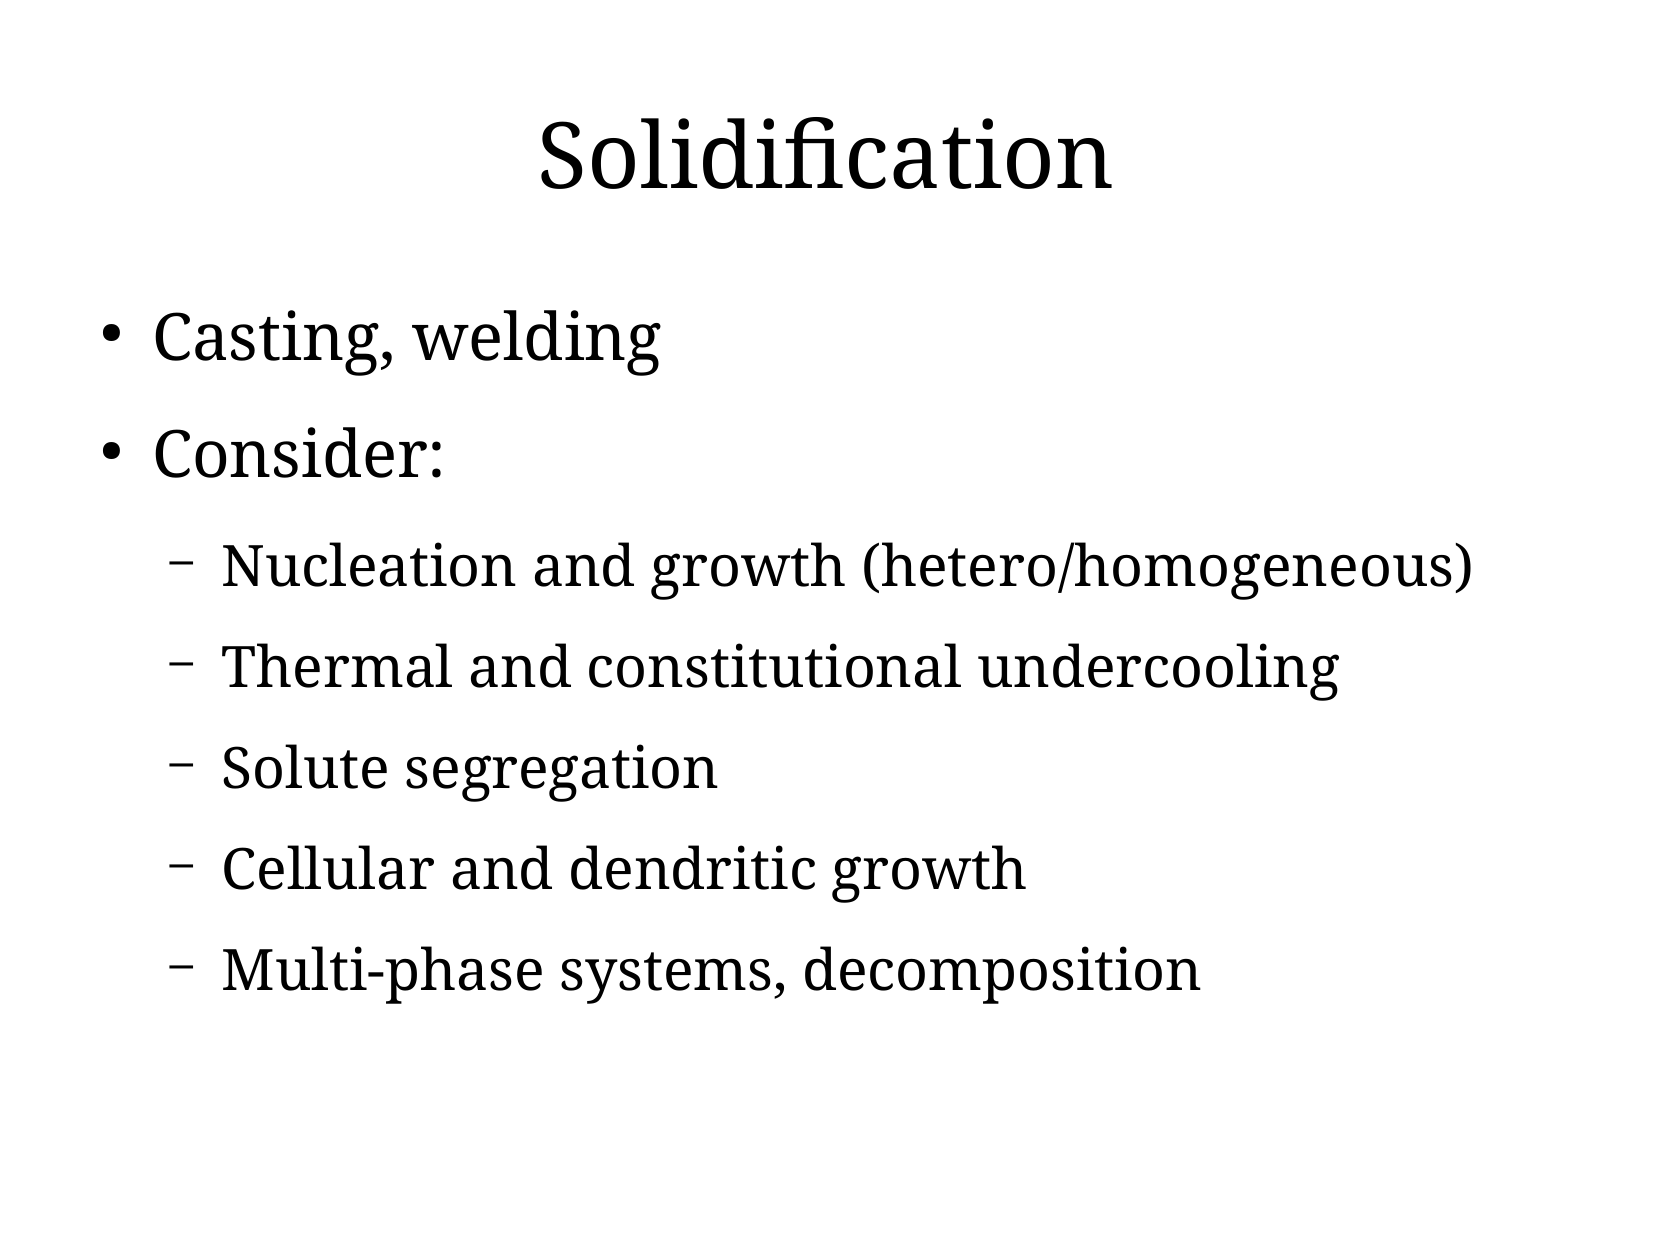

# Solidification
Casting, welding
Consider:
Nucleation and growth (hetero/homogeneous)
Thermal and constitutional undercooling
Solute segregation
Cellular and dendritic growth
Multi-phase systems, decomposition